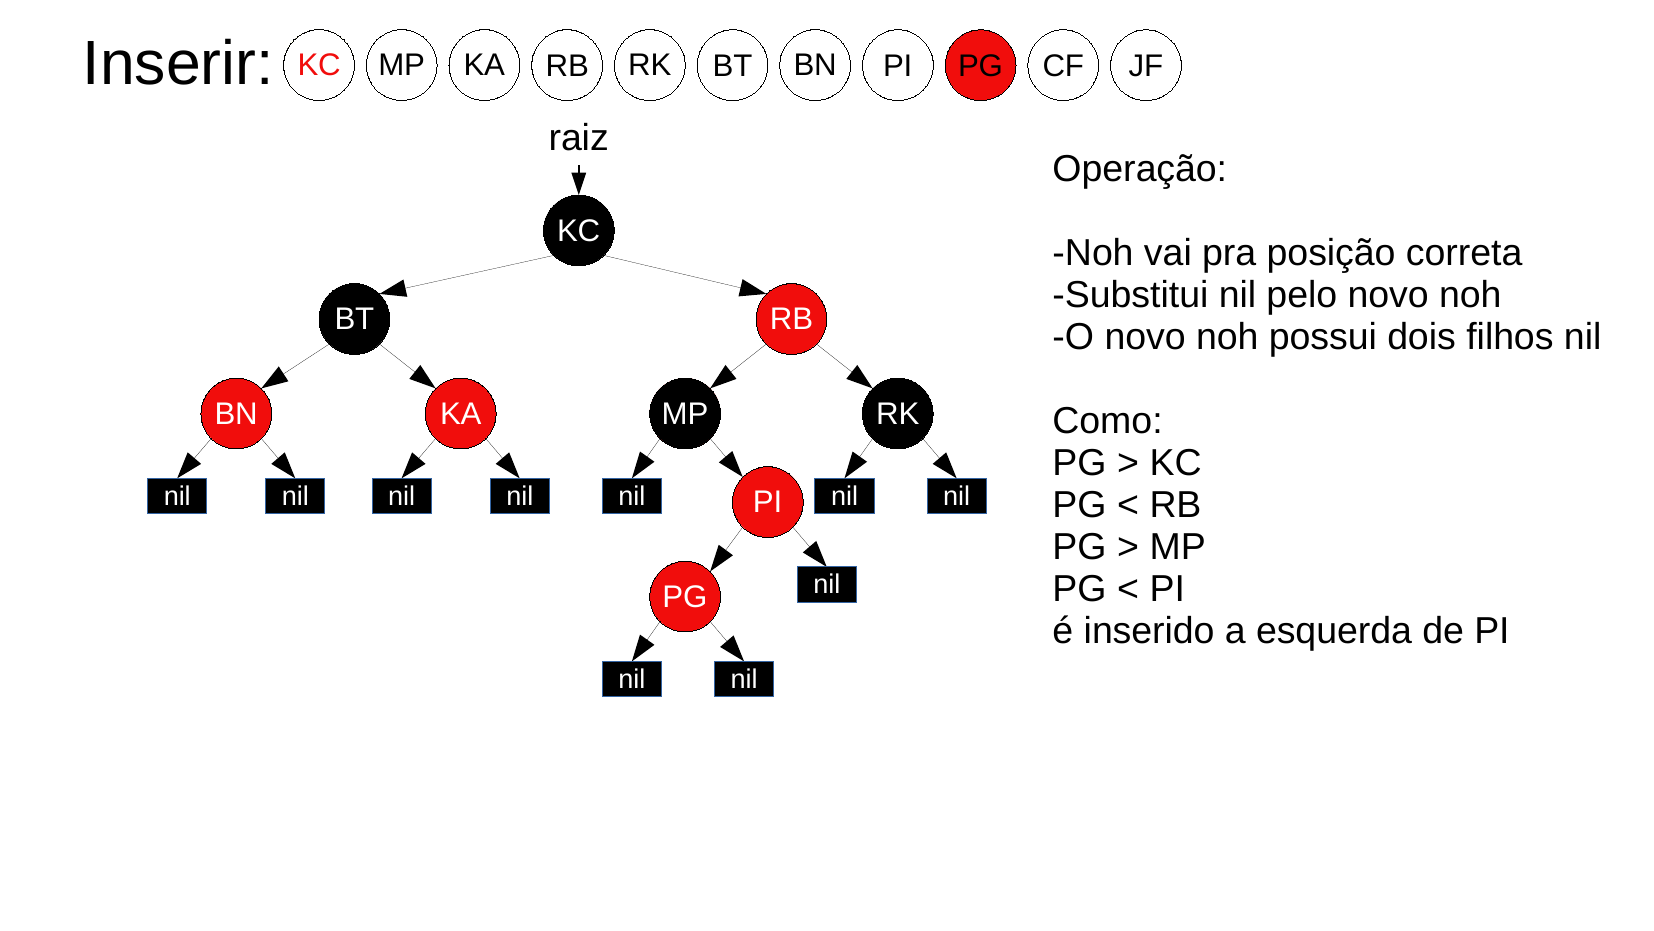

# Inserir:
KC
KC
MP
LAT
KA
LAT
RK
BN
RB
BT
PI
CF
PG
JF
raiz
Operação:
-Noh vai pra posição correta
-Substitui nil pelo novo noh
-O novo noh possui dois filhos nil
Como:
PG > KC
PG < RB
PG > MP
PG < PI
é inserido a esquerda de PI
KC
BT
RB
BN
KA
MP
MP
RK
PI
nil
nil
nil
nil
nil
nil
nil
nil
PG
nil
nil
nil